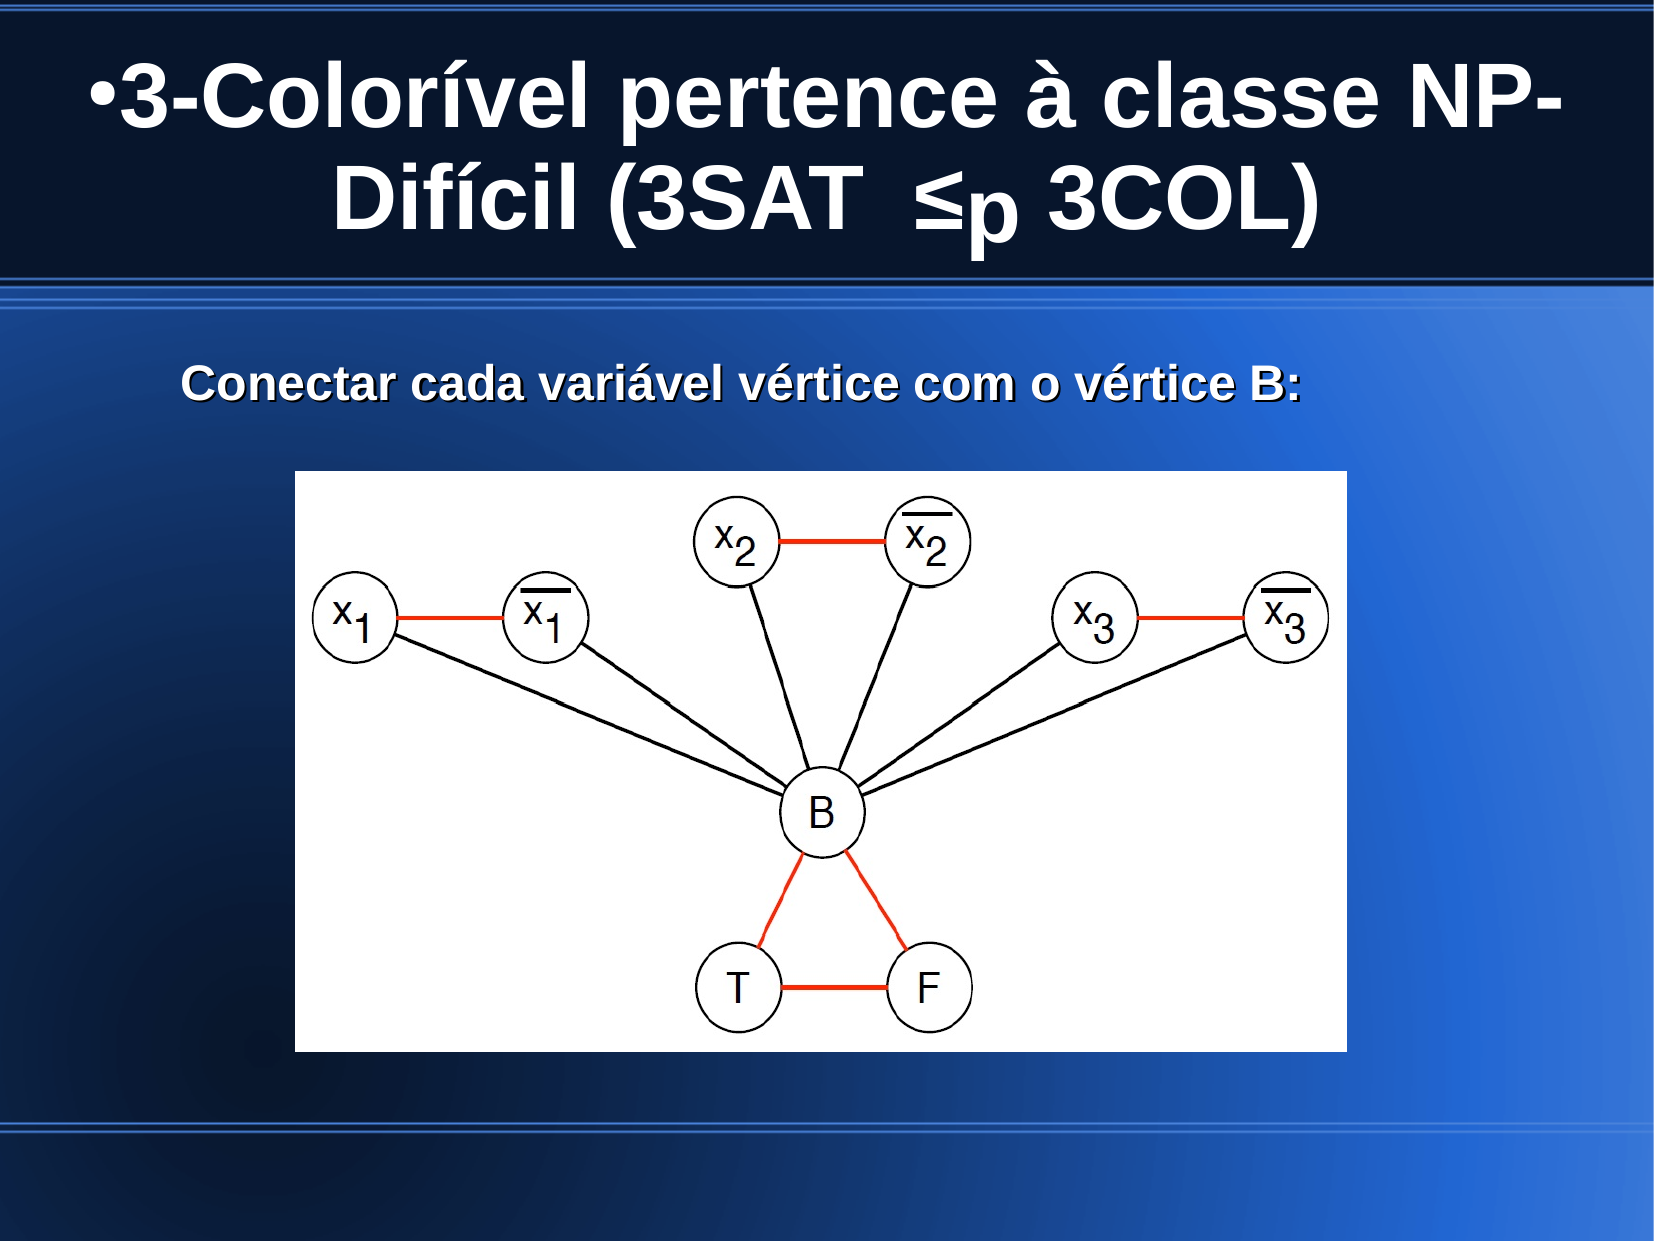

# 3-Colorível pertence à classe NP-Difícil (3SAT ≤p 3COL)
 Conectar cada variável vértice com o vértice B: